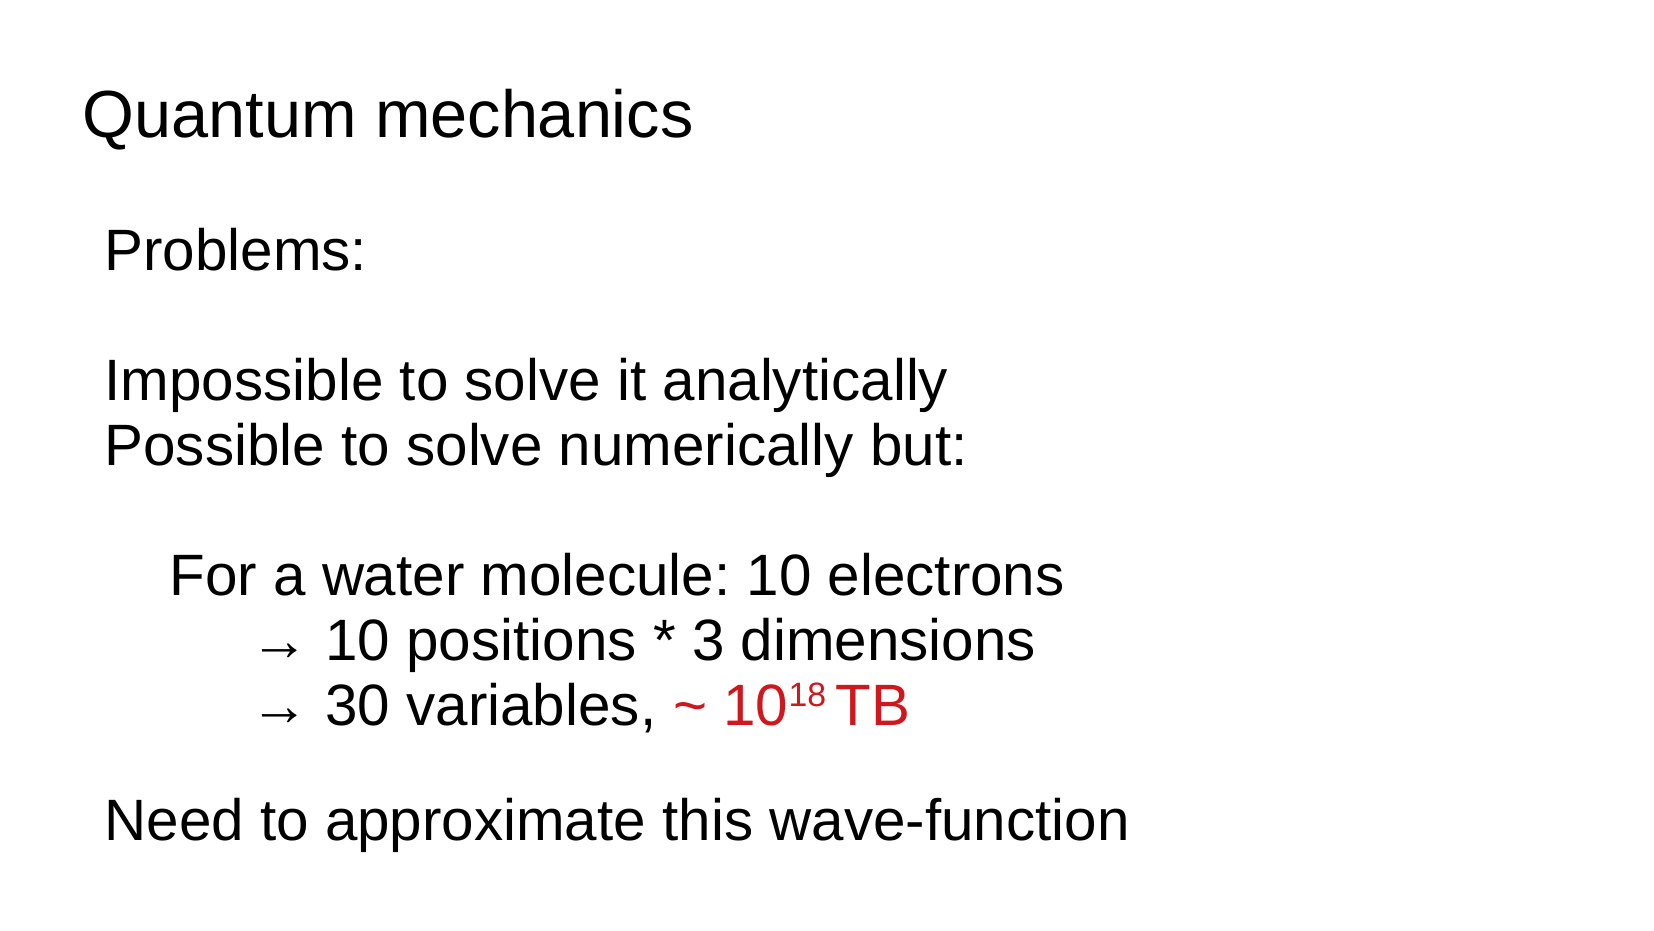

# Quantum mechanics
Problems:
Impossible to solve it analytically
Possible to solve numerically but:
 For a water molecule: 10 electrons
 → 10 positions * 3 dimensions
 → 30 variables, ~ 1018 TB
Need to approximate this wave-function